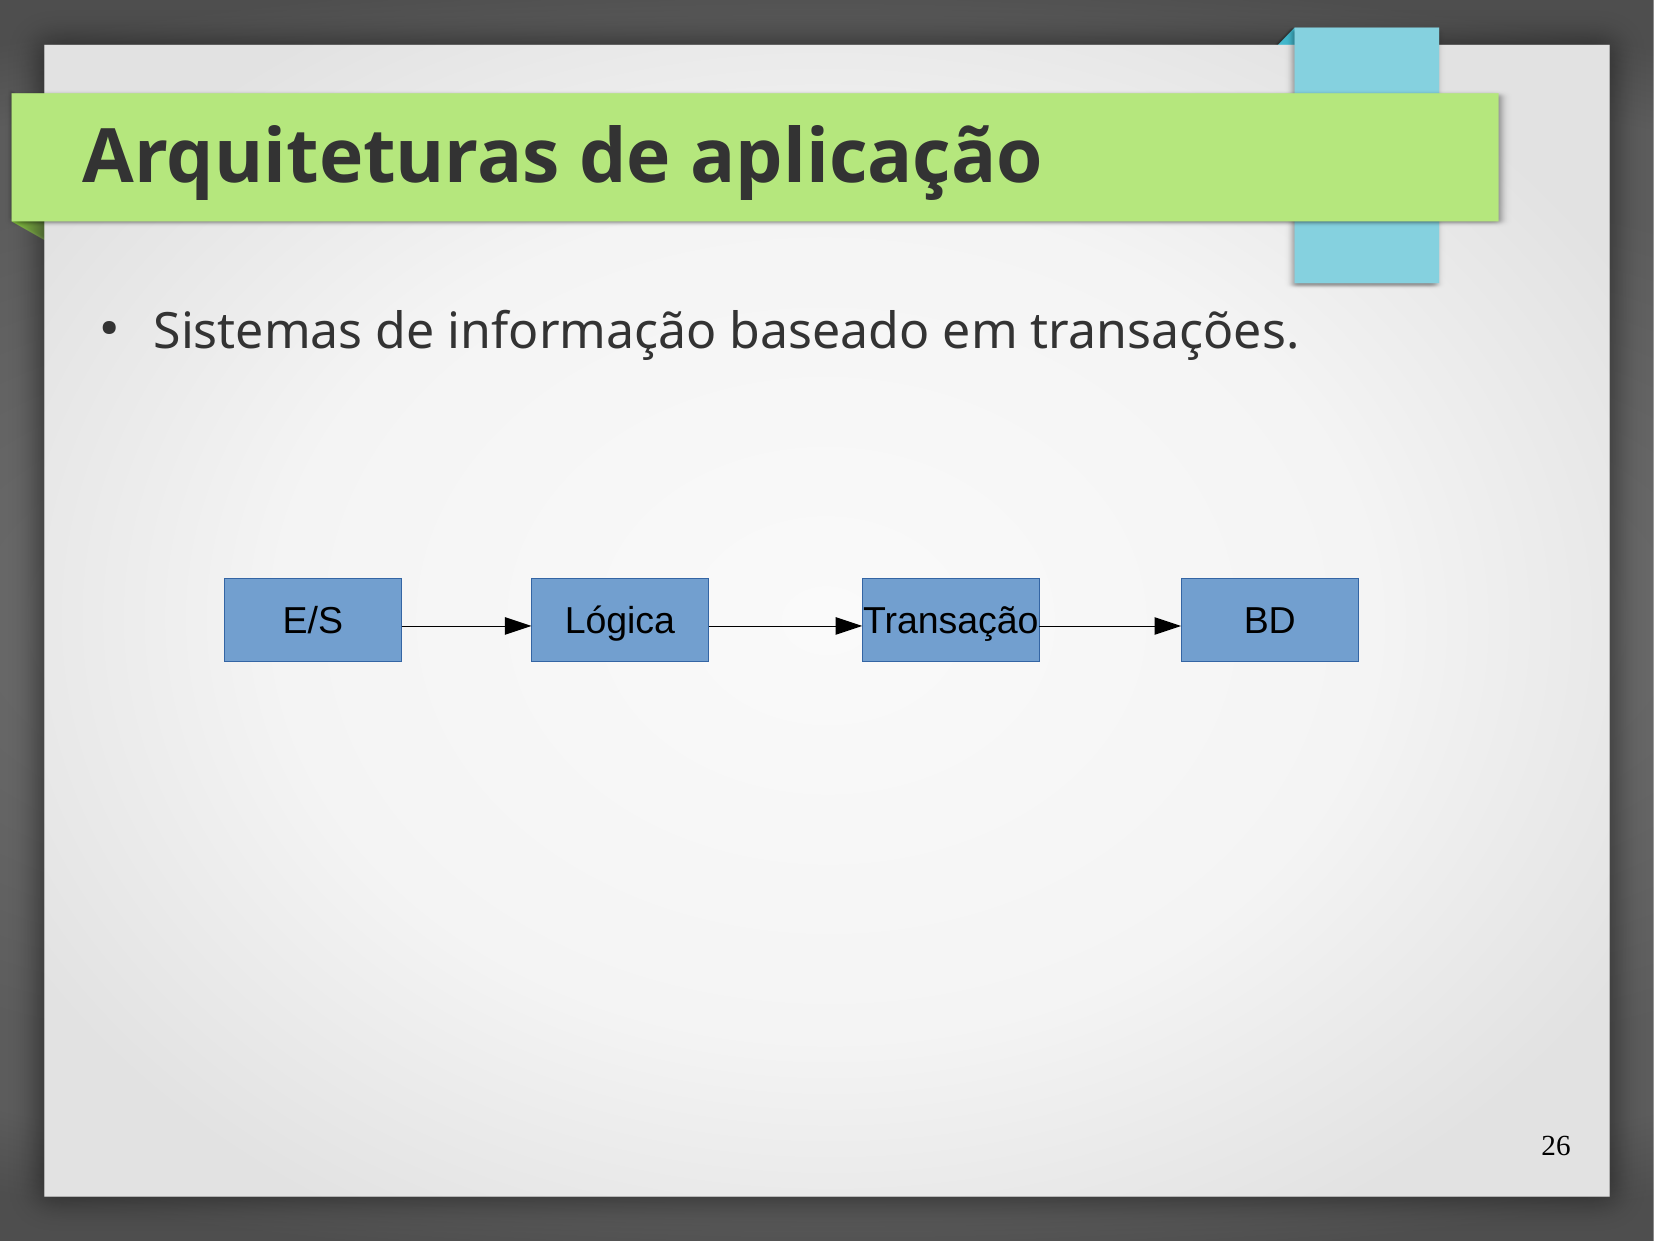

# Arquiteturas de aplicação
Sistemas de informação baseado em transações.
E/S
Lógica
Transação
BD
26